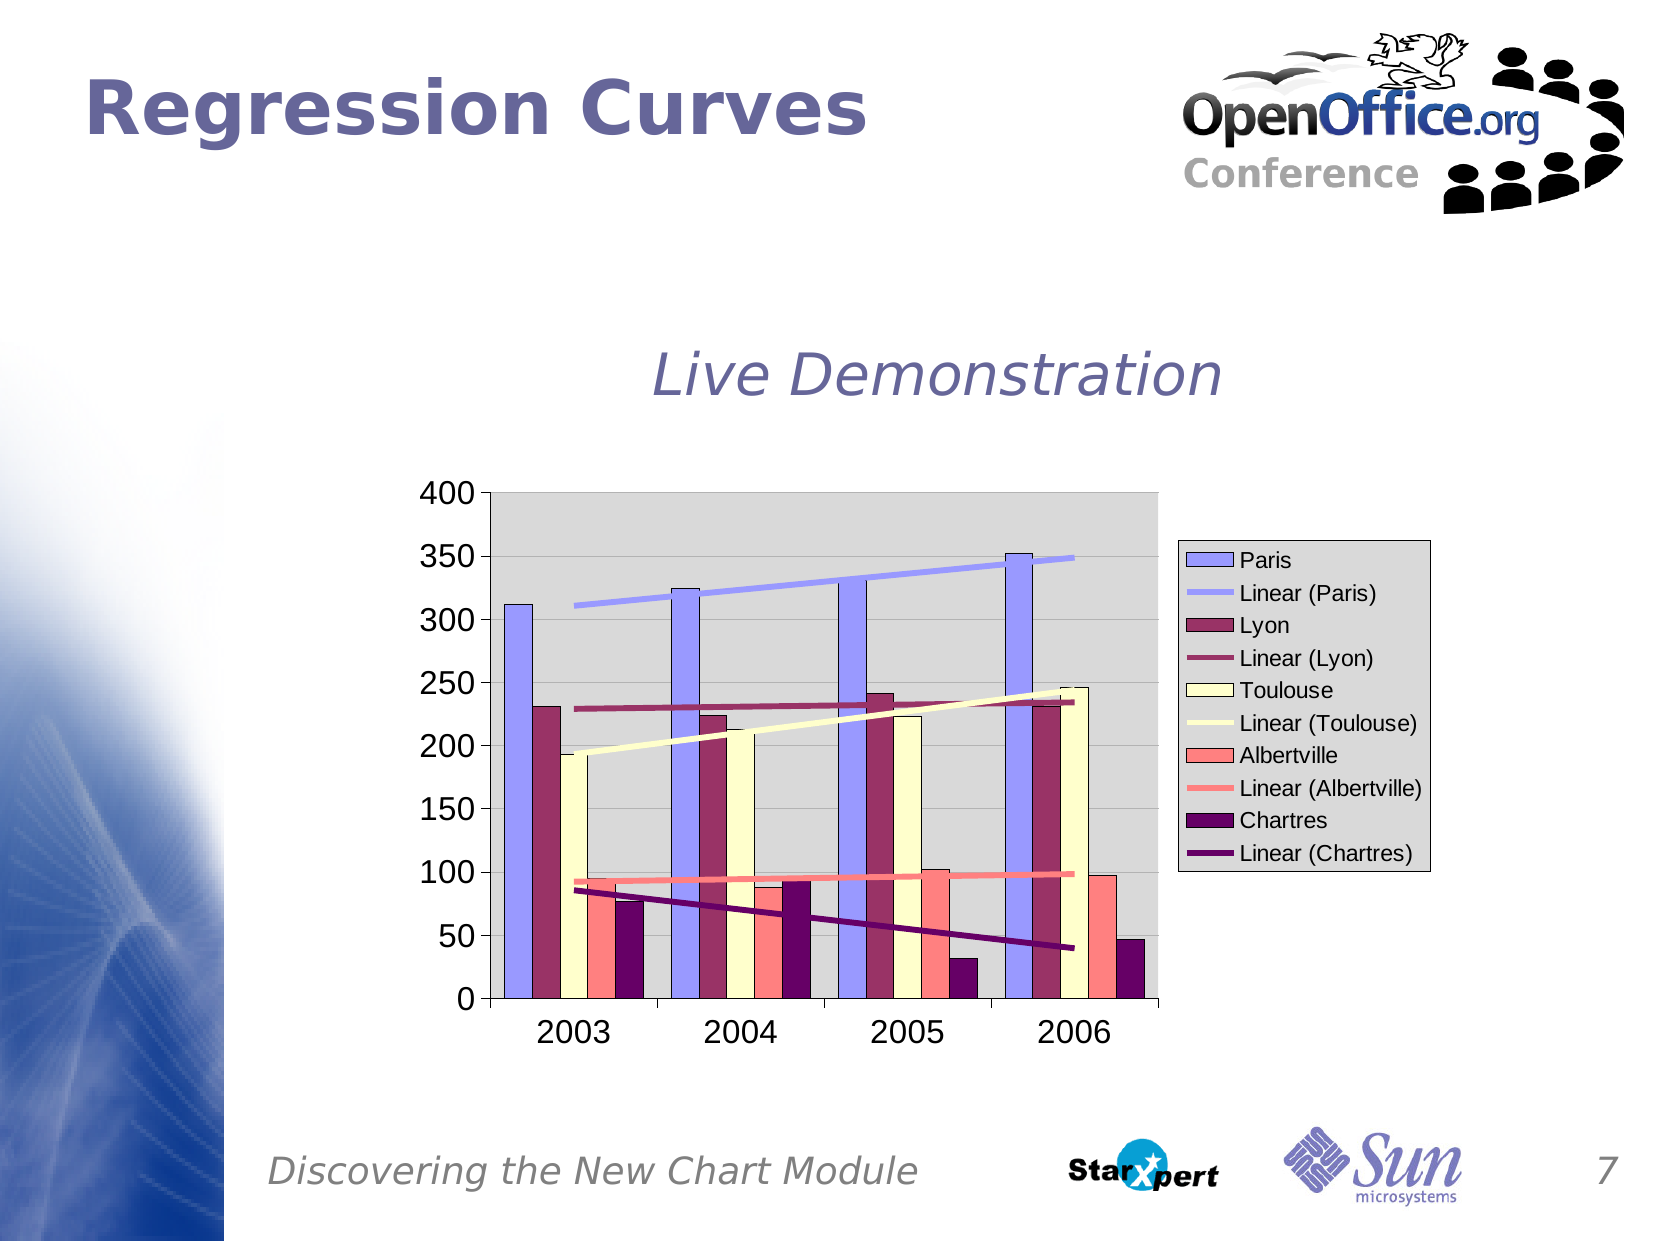

# Regression Curves
Live Demonstration
### Chart
| Category | Paris | Lyon | Toulouse | Albertville | Chartres |
|---|---|---|---|---|---|
| 2003 | 312.0 | 231.0 | 193.0 | 95.0 | 77.0 |
| 2004 | 324.0 | 224.0 | 213.0 | 88.0 | 95.0 |
| 2005 | 331.0 | 241.0 | 223.0 | 102.0 | 32.0 |
| 2006 | 352.0 | 231.0 | 246.0 | 97.0 | 47.0 |